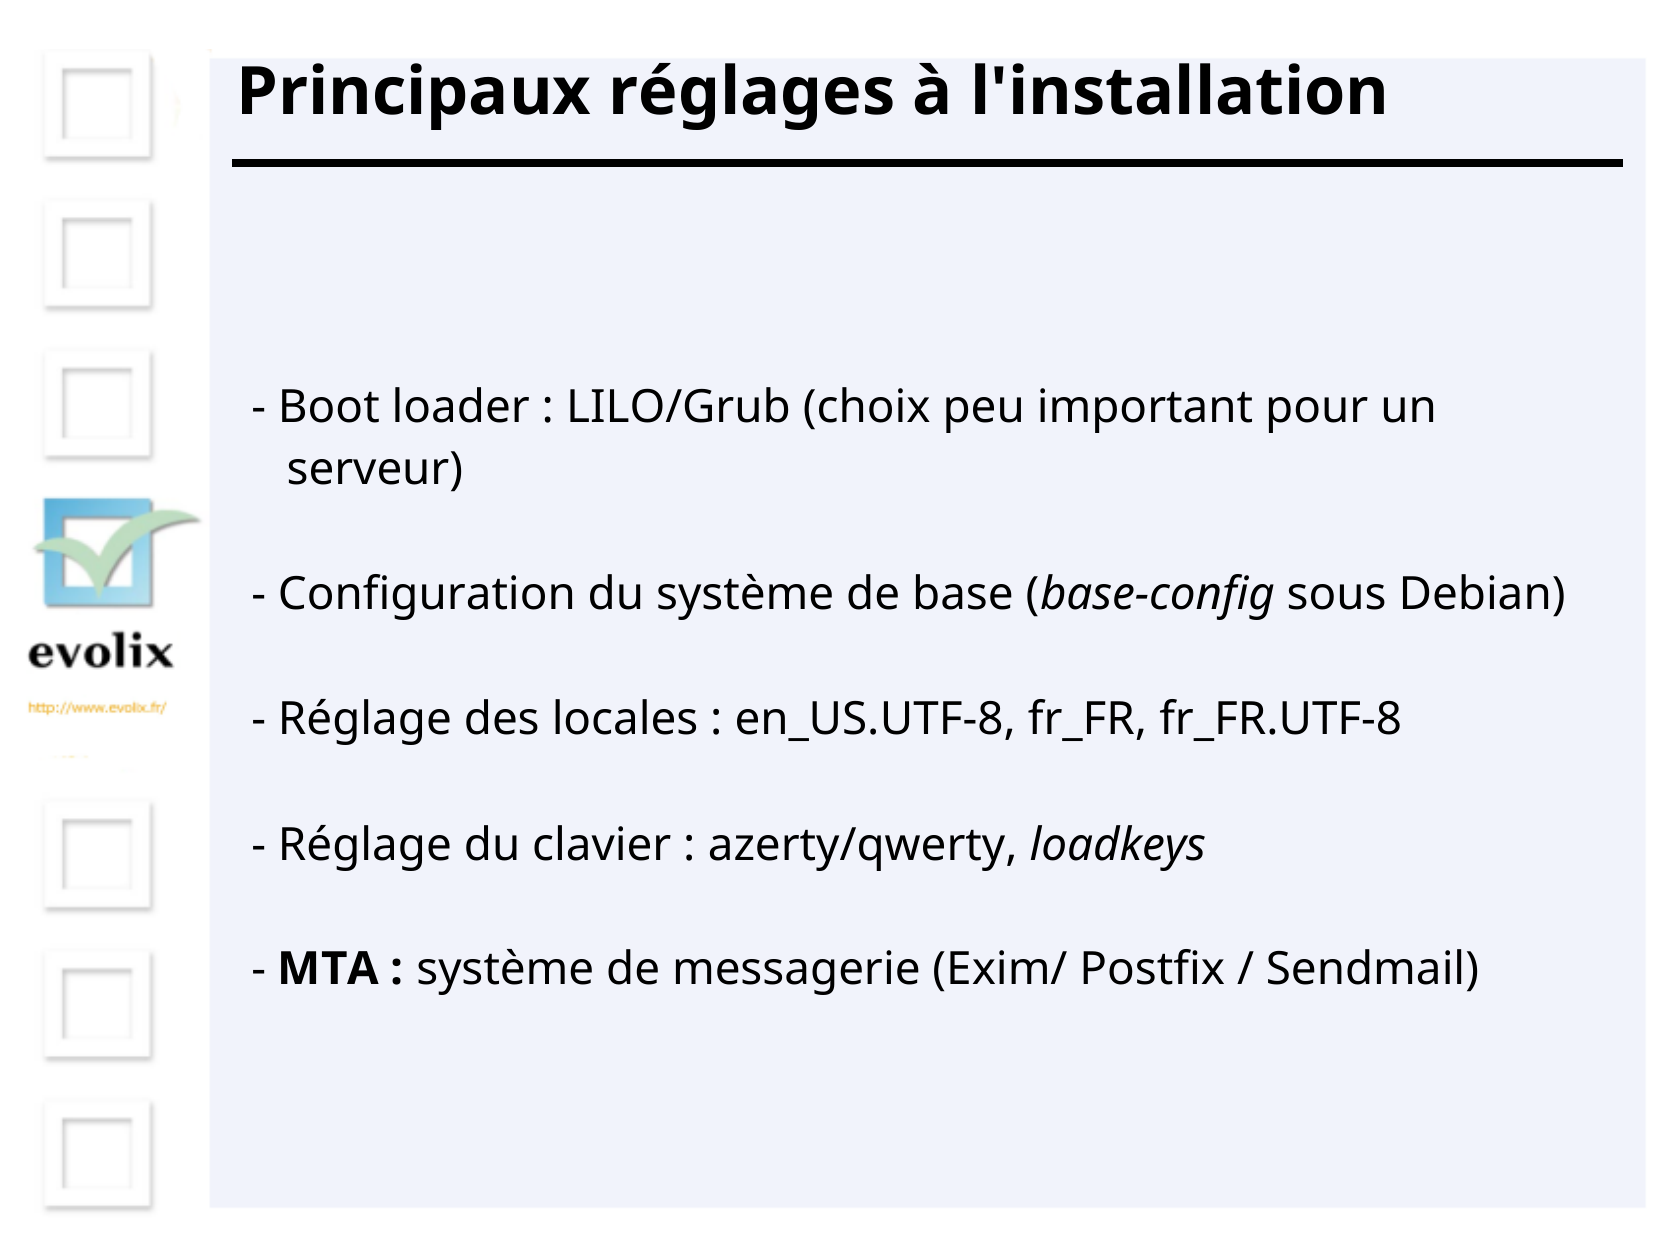

# Principaux réglages à l'installation
- Boot loader : LILO/Grub (choix peu important pour un serveur)
- Configuration du système de base (base-config sous Debian)
- Réglage des locales : en_US.UTF-8, fr_FR, fr_FR.UTF-8
- Réglage du clavier : azerty/qwerty, loadkeys
- MTA : système de messagerie (Exim/ Postfix / Sendmail)